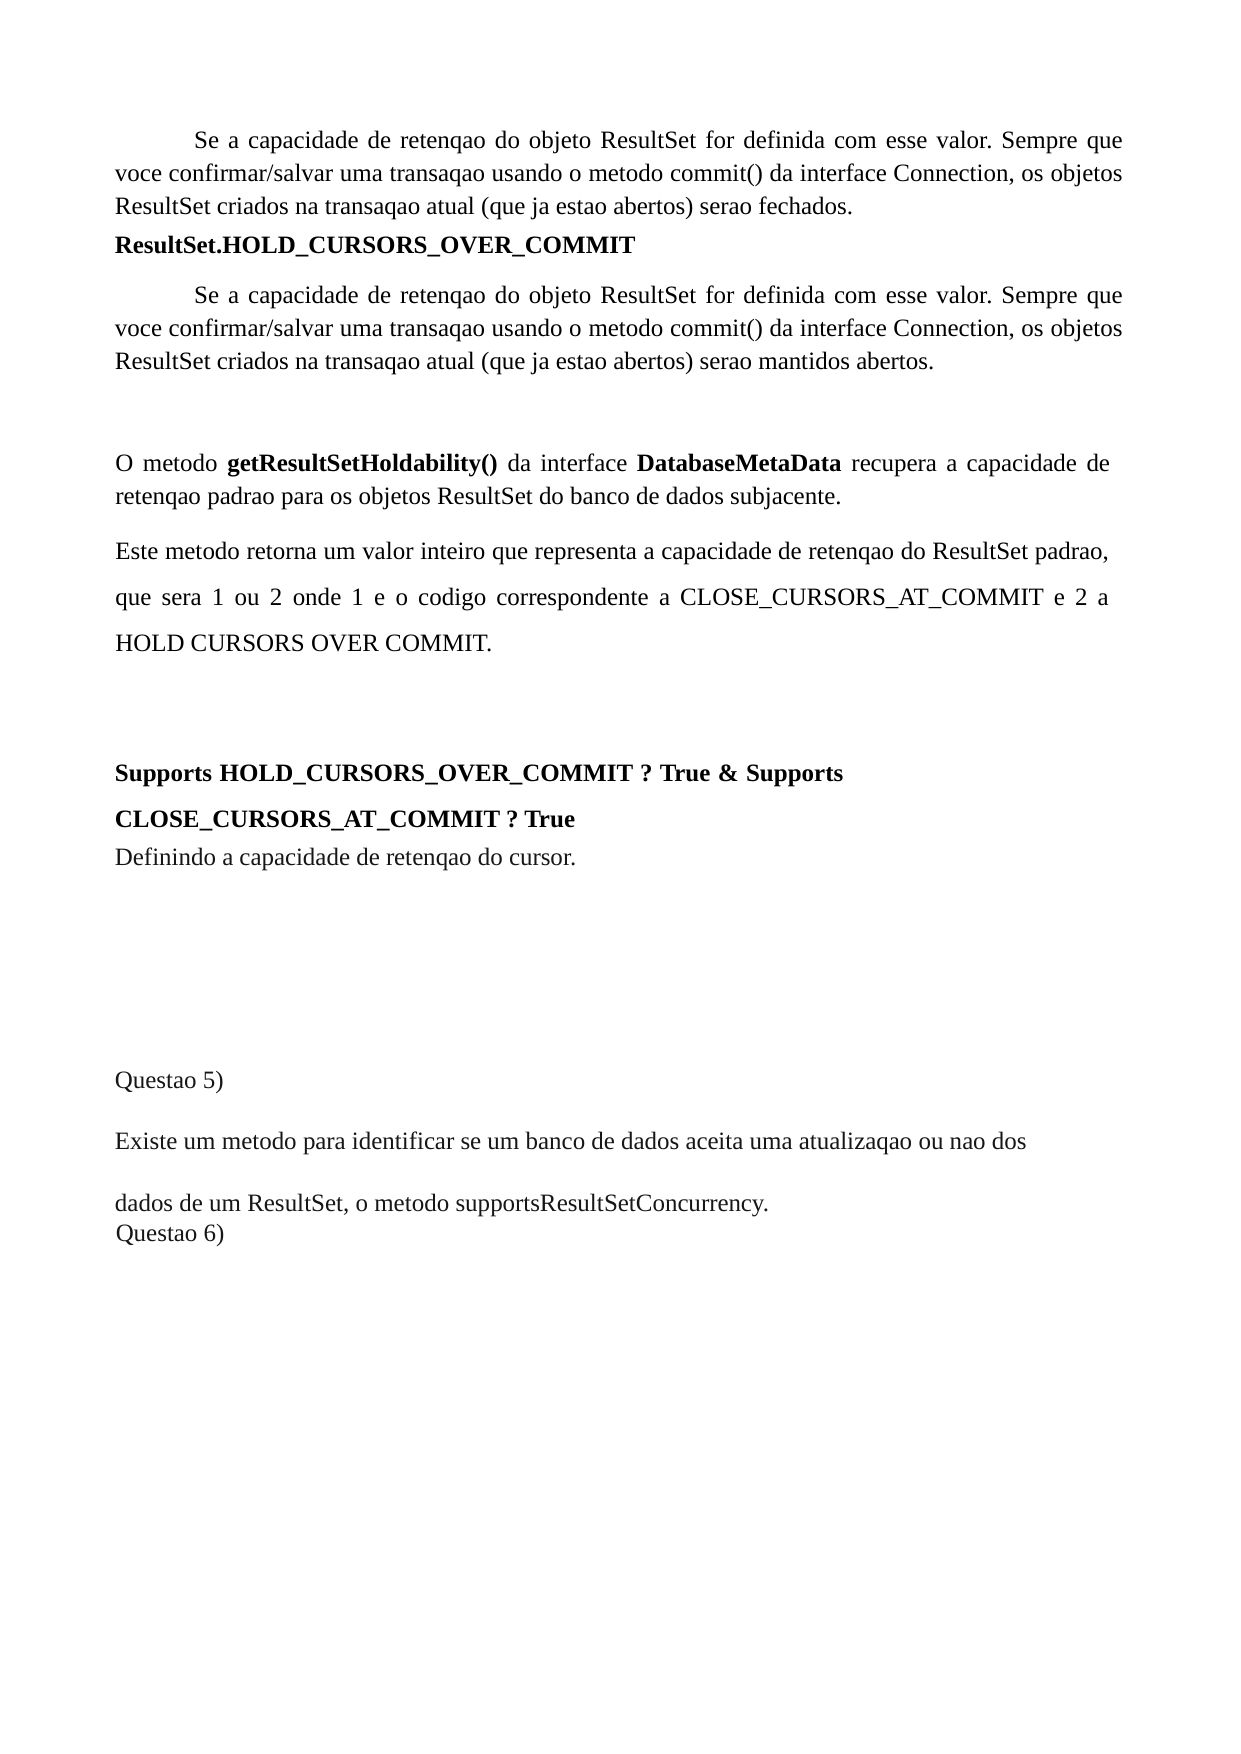

Se a capacidade de retenqao do objeto ResultSet for definida com esse valor. Sempre que voce confirmar/salvar uma transaqao usando o metodo commit() da interface Connection, os objetos ResultSet criados na transaqao atual (que ja estao abertos) serao fechados.
ResultSet.HOLD_CURSORS_OVER_COMMIT
Se a capacidade de retenqao do objeto ResultSet for definida com esse valor. Sempre que voce confirmar/salvar uma transaqao usando o metodo commit() da interface Connection, os objetos ResultSet criados na transaqao atual (que ja estao abertos) serao mantidos abertos.
O metodo getResultSetHoldability() da interface DatabaseMetaData recupera a capacidade de retenqao padrao para os objetos ResultSet do banco de dados subjacente.
Este metodo retorna um valor inteiro que representa a capacidade de retenqao do ResultSet padrao, que sera 1 ou 2 onde 1 e o codigo correspondente a CLOSE_CURSORS_AT_COMMIT e 2 a HOLD CURSORS OVER COMMIT.
Supports HOLD_CURSORS_OVER_COMMIT ? True & Supports CLOSE_CURSORS_AT_COMMIT ? True
Definindo a capacidade de retenqao do cursor.
Questao 5)
Existe um metodo para identificar se um banco de dados aceita uma atualizaqao ou nao dos dados de um ResultSet, o metodo supportsResultSetConcurrency.
Questao 6)